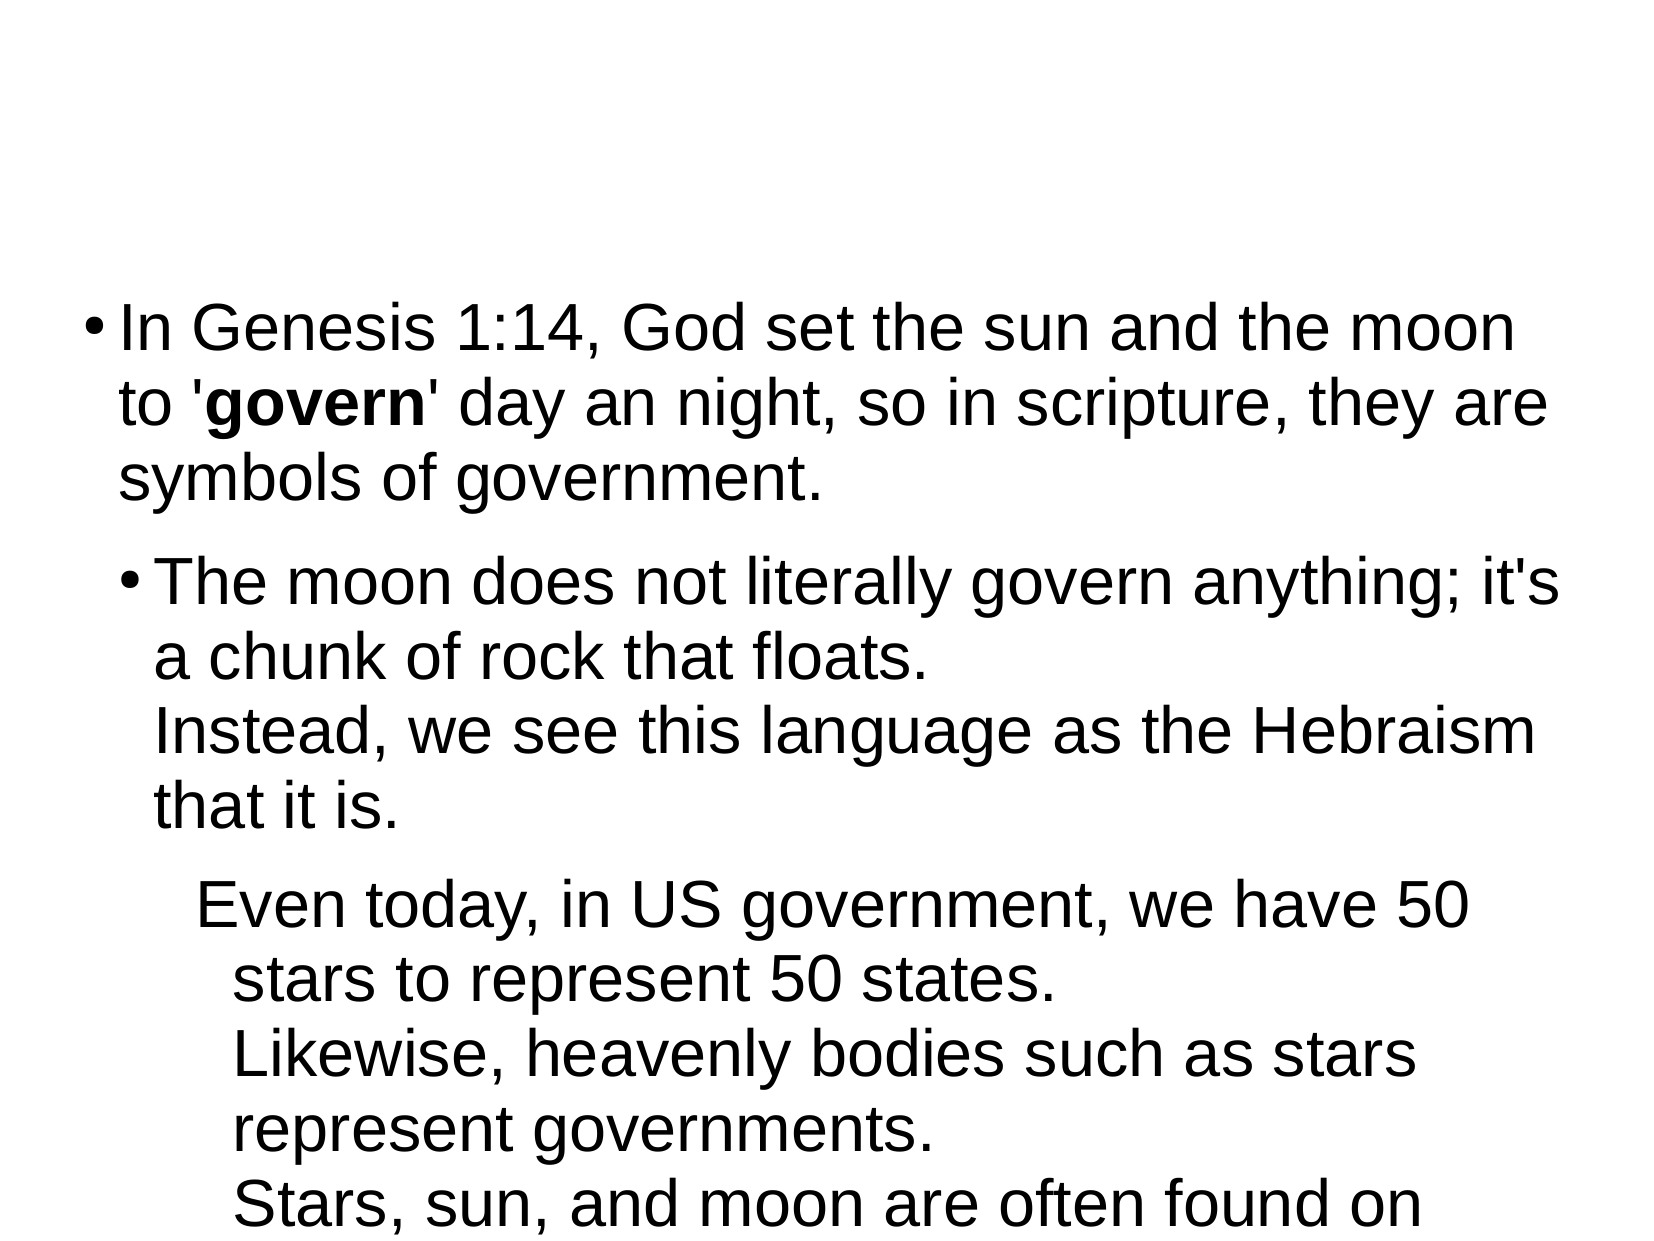

#
In Genesis 1:14, God set the sun and the moon to 'govern' day an night, so in scripture, they are symbols of government.
The moon does not literally govern anything; it's a chunk of rock that floats.
Instead, we see this language as the Hebraism that it is.
Even today, in US government, we have 50 stars to represent 50 states.
Likewise, heavenly bodies such as stars represent governments.
Stars, sun, and moon are often found on country flags.